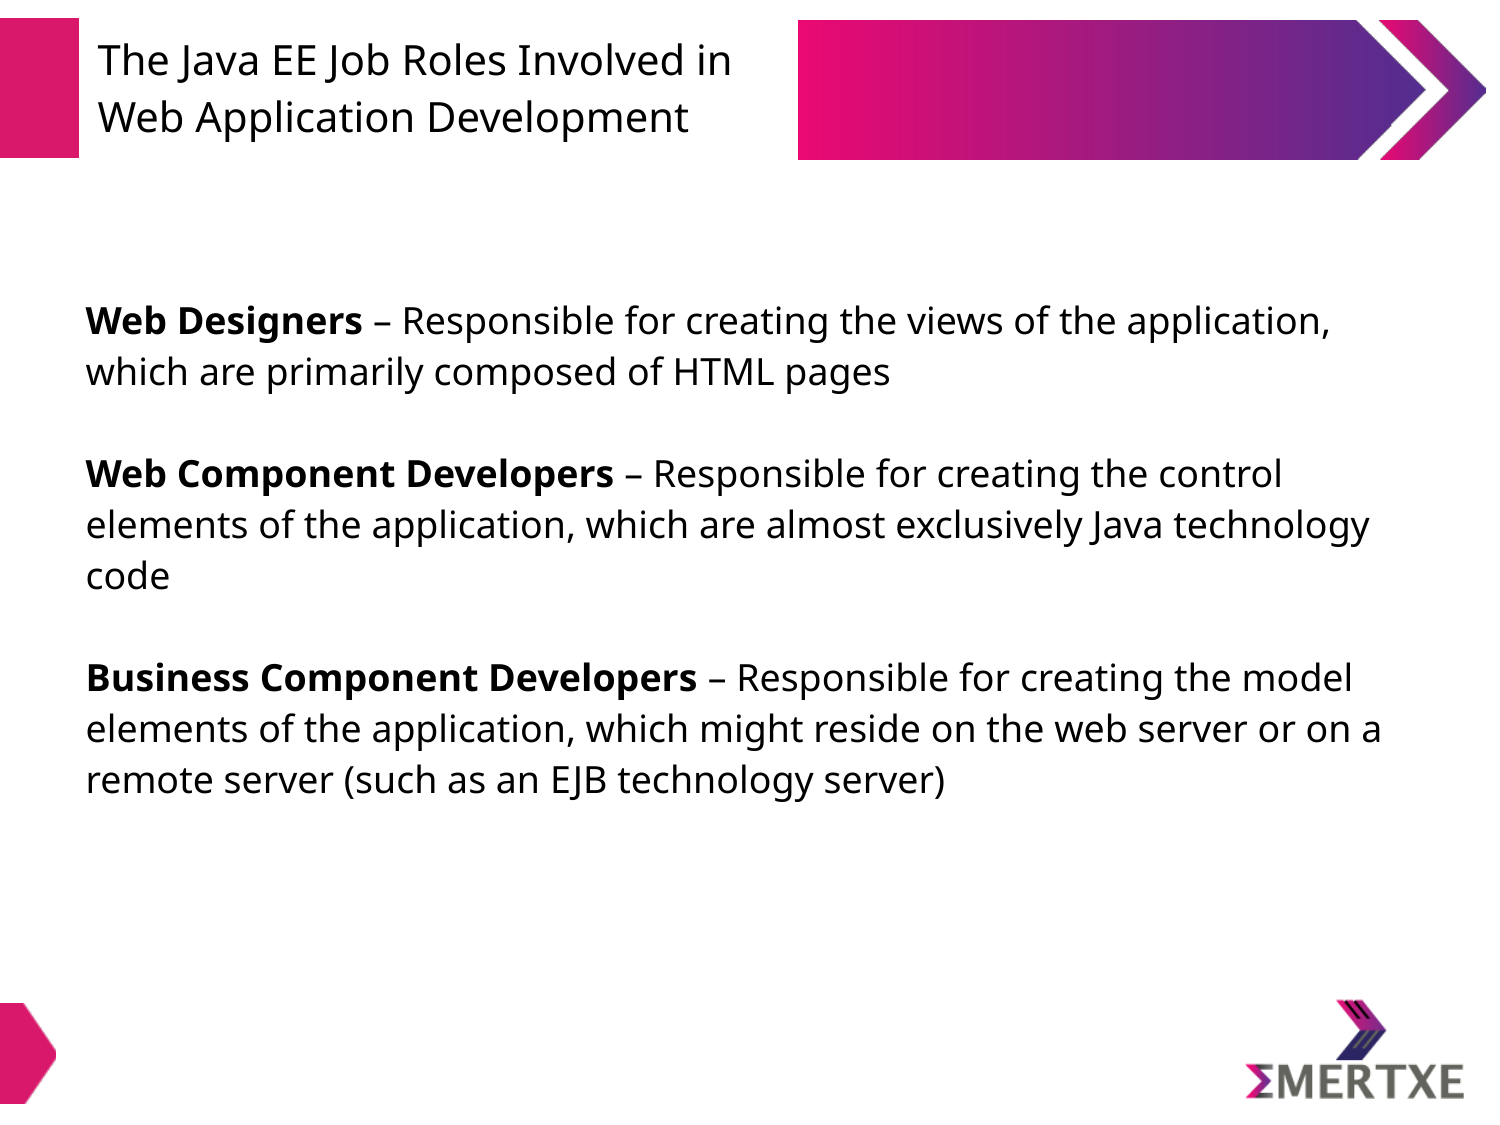

The Java EE Job Roles Involved in Web Application Development
Web Designers – Responsible for creating the views of the application, which are primarily composed of HTML pages
Web Component Developers – Responsible for creating the control elements of the application, which are almost exclusively Java technology code
Business Component Developers – Responsible for creating the model elements of the application, which might reside on the web server or on a remote server (such as an EJB technology server)